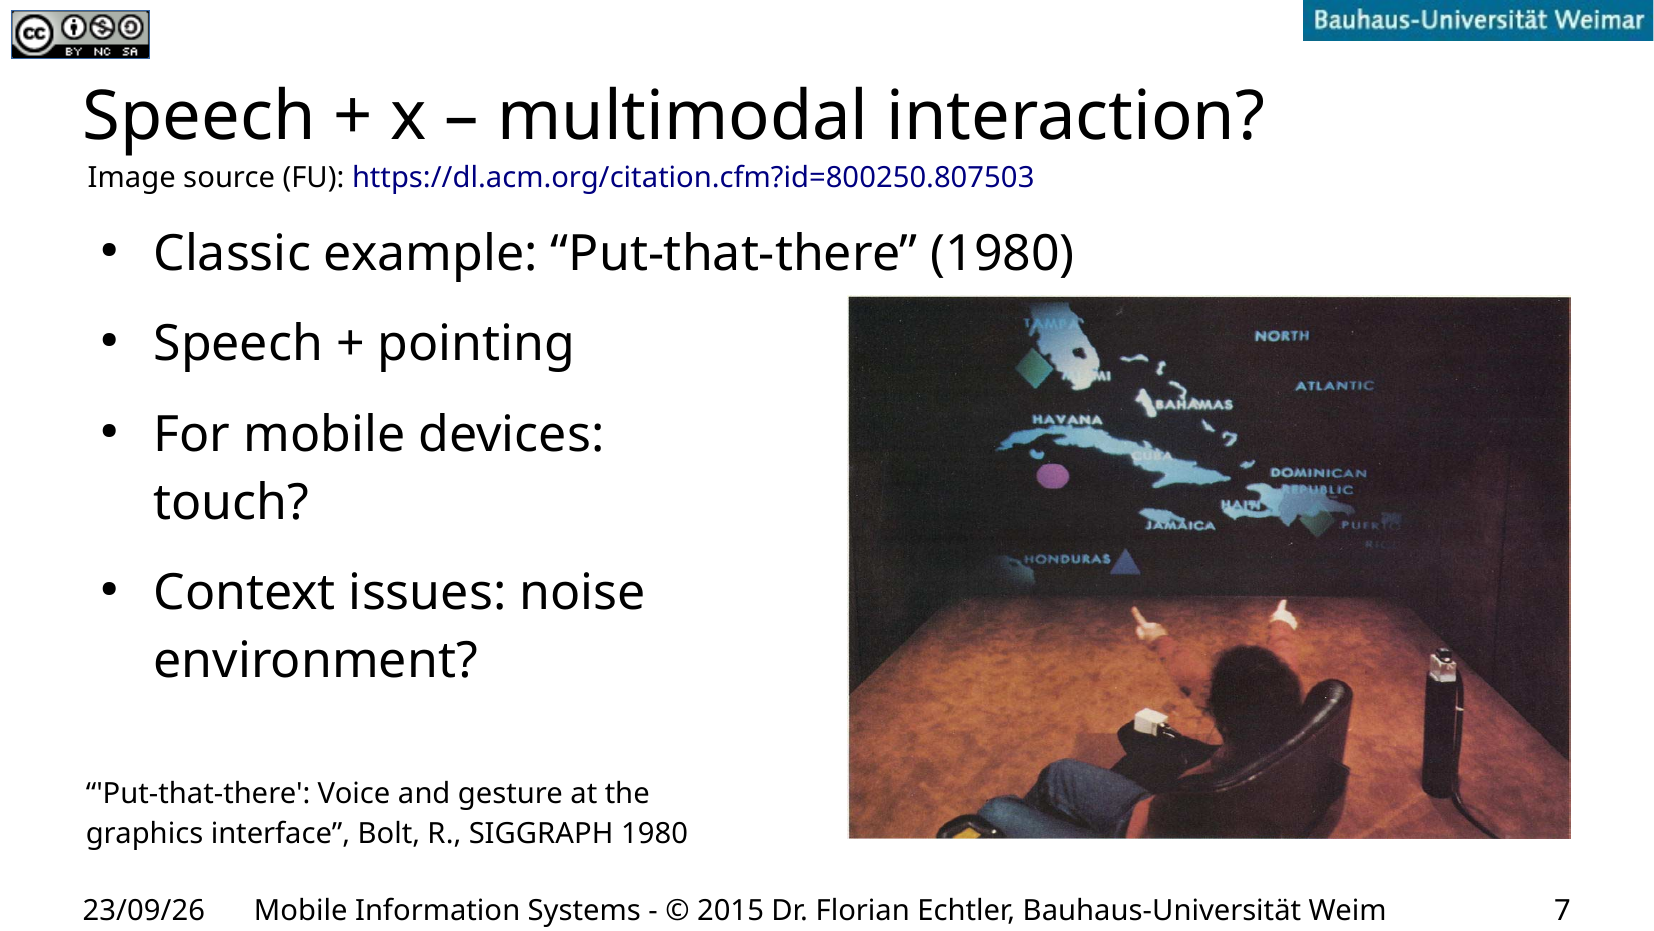

# Speech + x – multimodal interaction?
Image source (FU): https://dl.acm.org/citation.cfm?id=800250.807503
Classic example: “Put-that-there” (1980)
Speech + pointing
For mobile devices: speech + touch?
Context issues: noise level in environment?
“'Put-that-there': Voice and gesture at the graphics interface”, Bolt, R., SIGGRAPH 1980
Mobile Information Systems - © 2015 Dr. Florian Echtler, Bauhaus-Universität Weimar
7